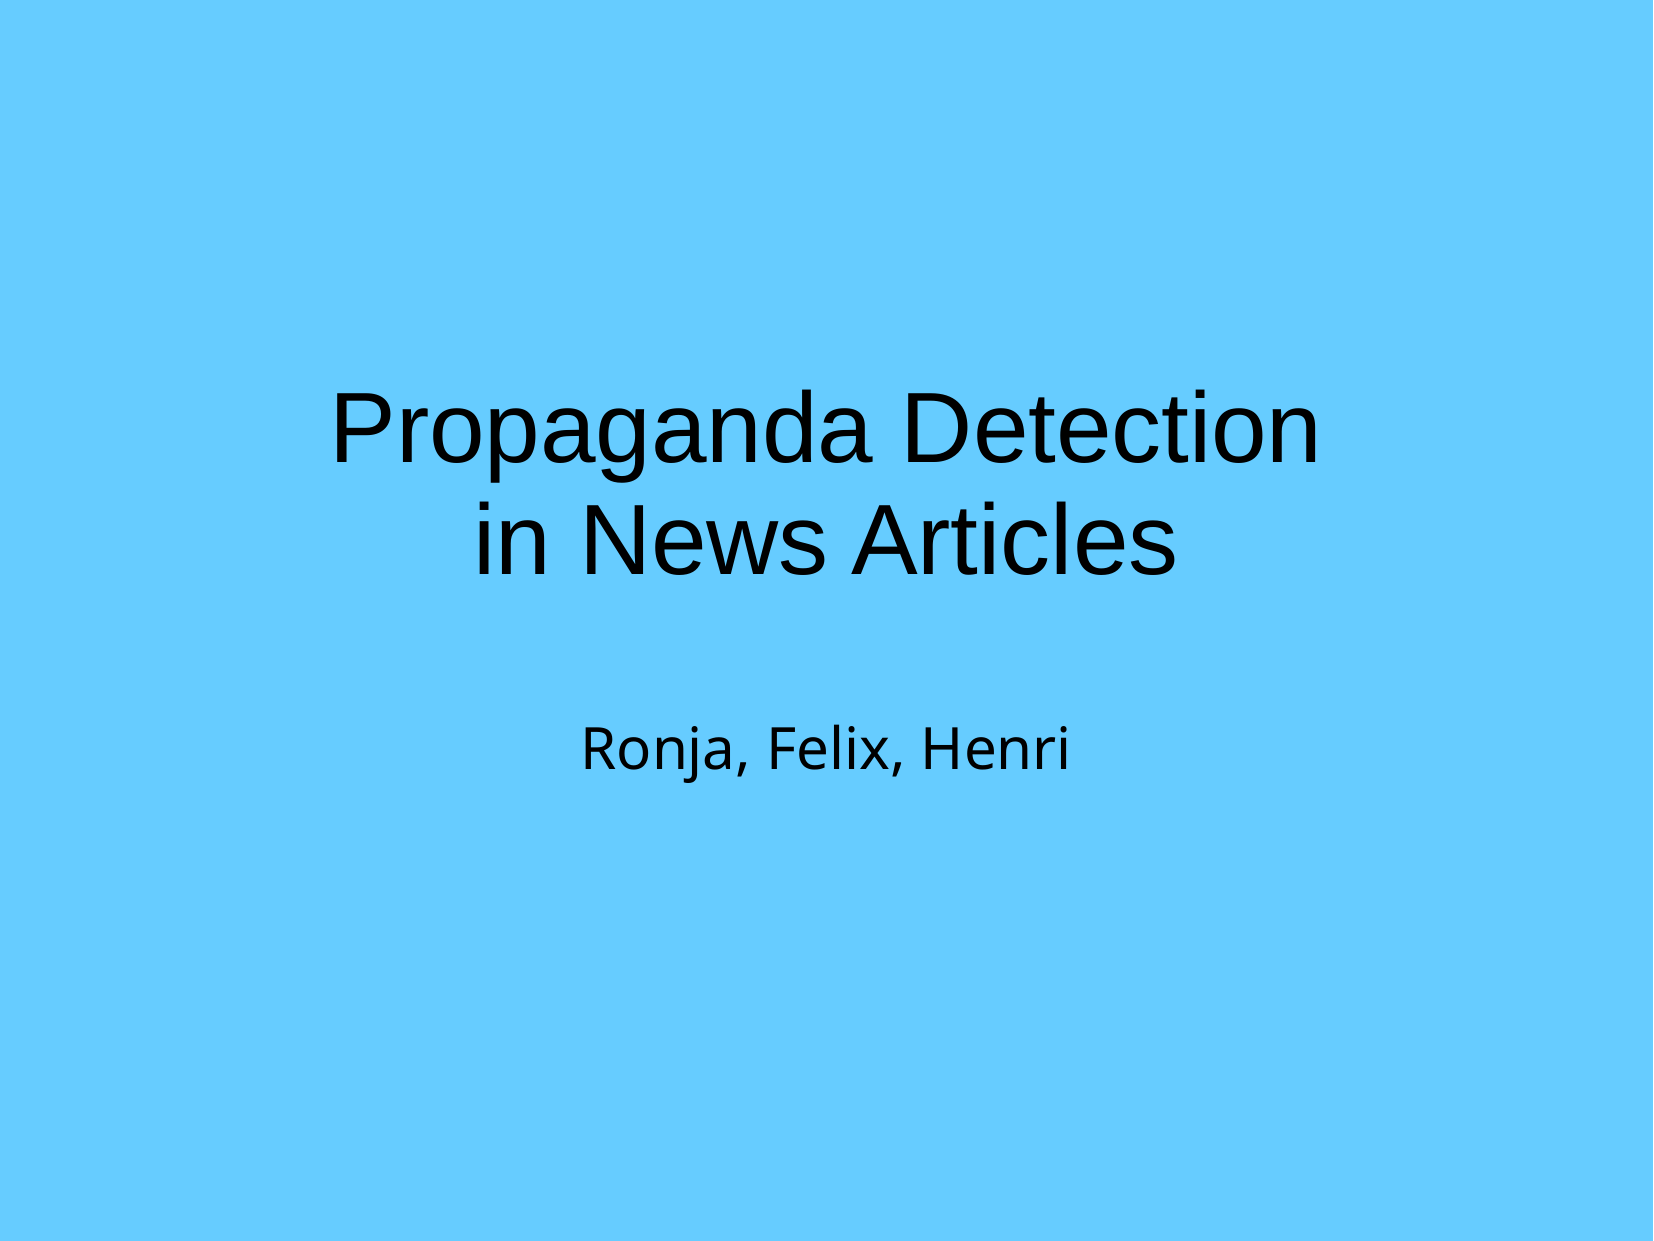

# Propaganda Detection
in News Articles
Ronja, Felix, Henri